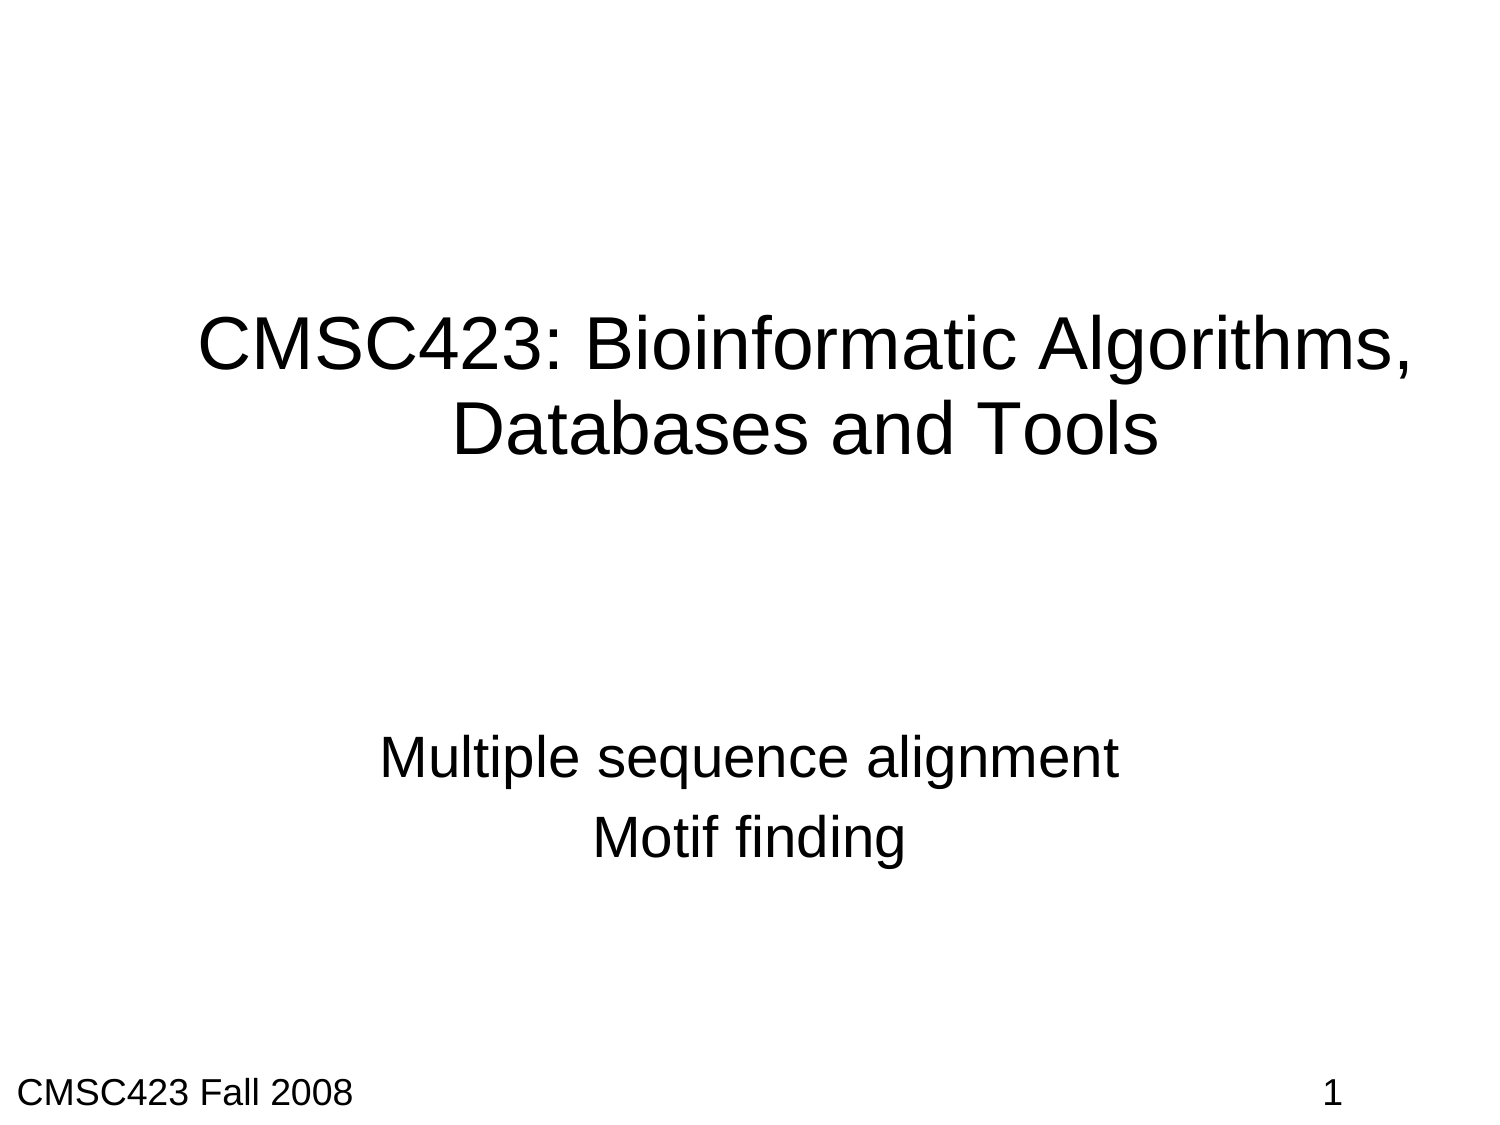

# CMSC423: Bioinformatic Algorithms, Databases and Tools
Multiple sequence alignment
Motif finding
CMSC423 Fall 2008
1